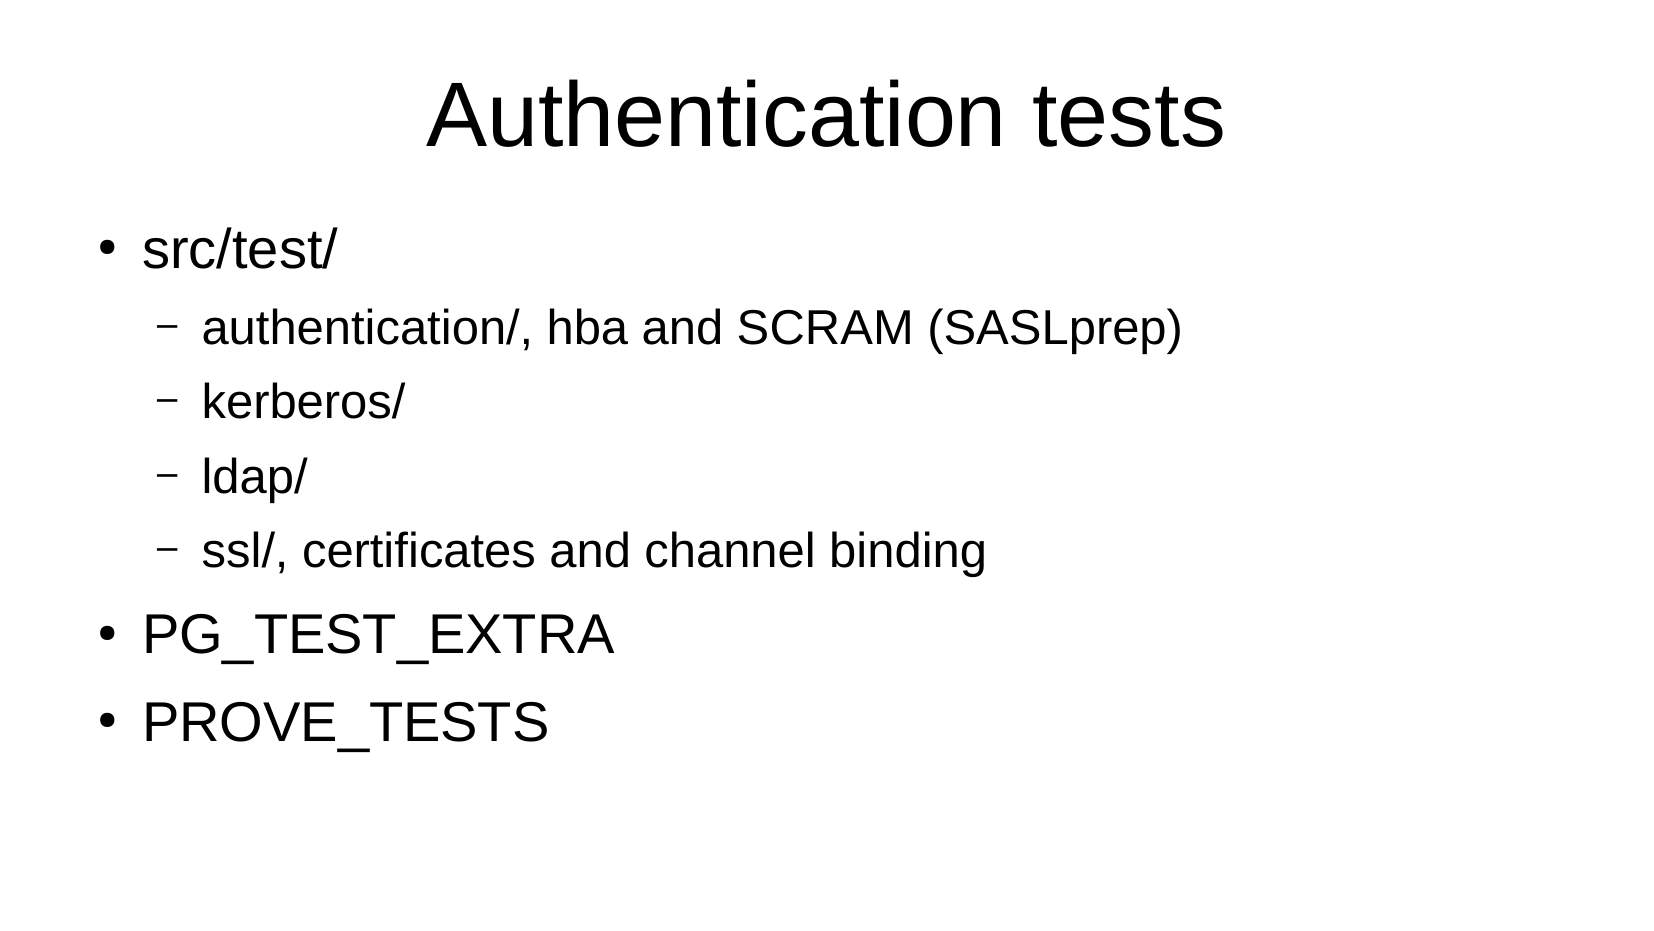

# Authentication tests
src/test/
authentication/, hba and SCRAM (SASLprep)
kerberos/
ldap/
ssl/, certificates and channel binding
PG_TEST_EXTRA
PROVE_TESTS